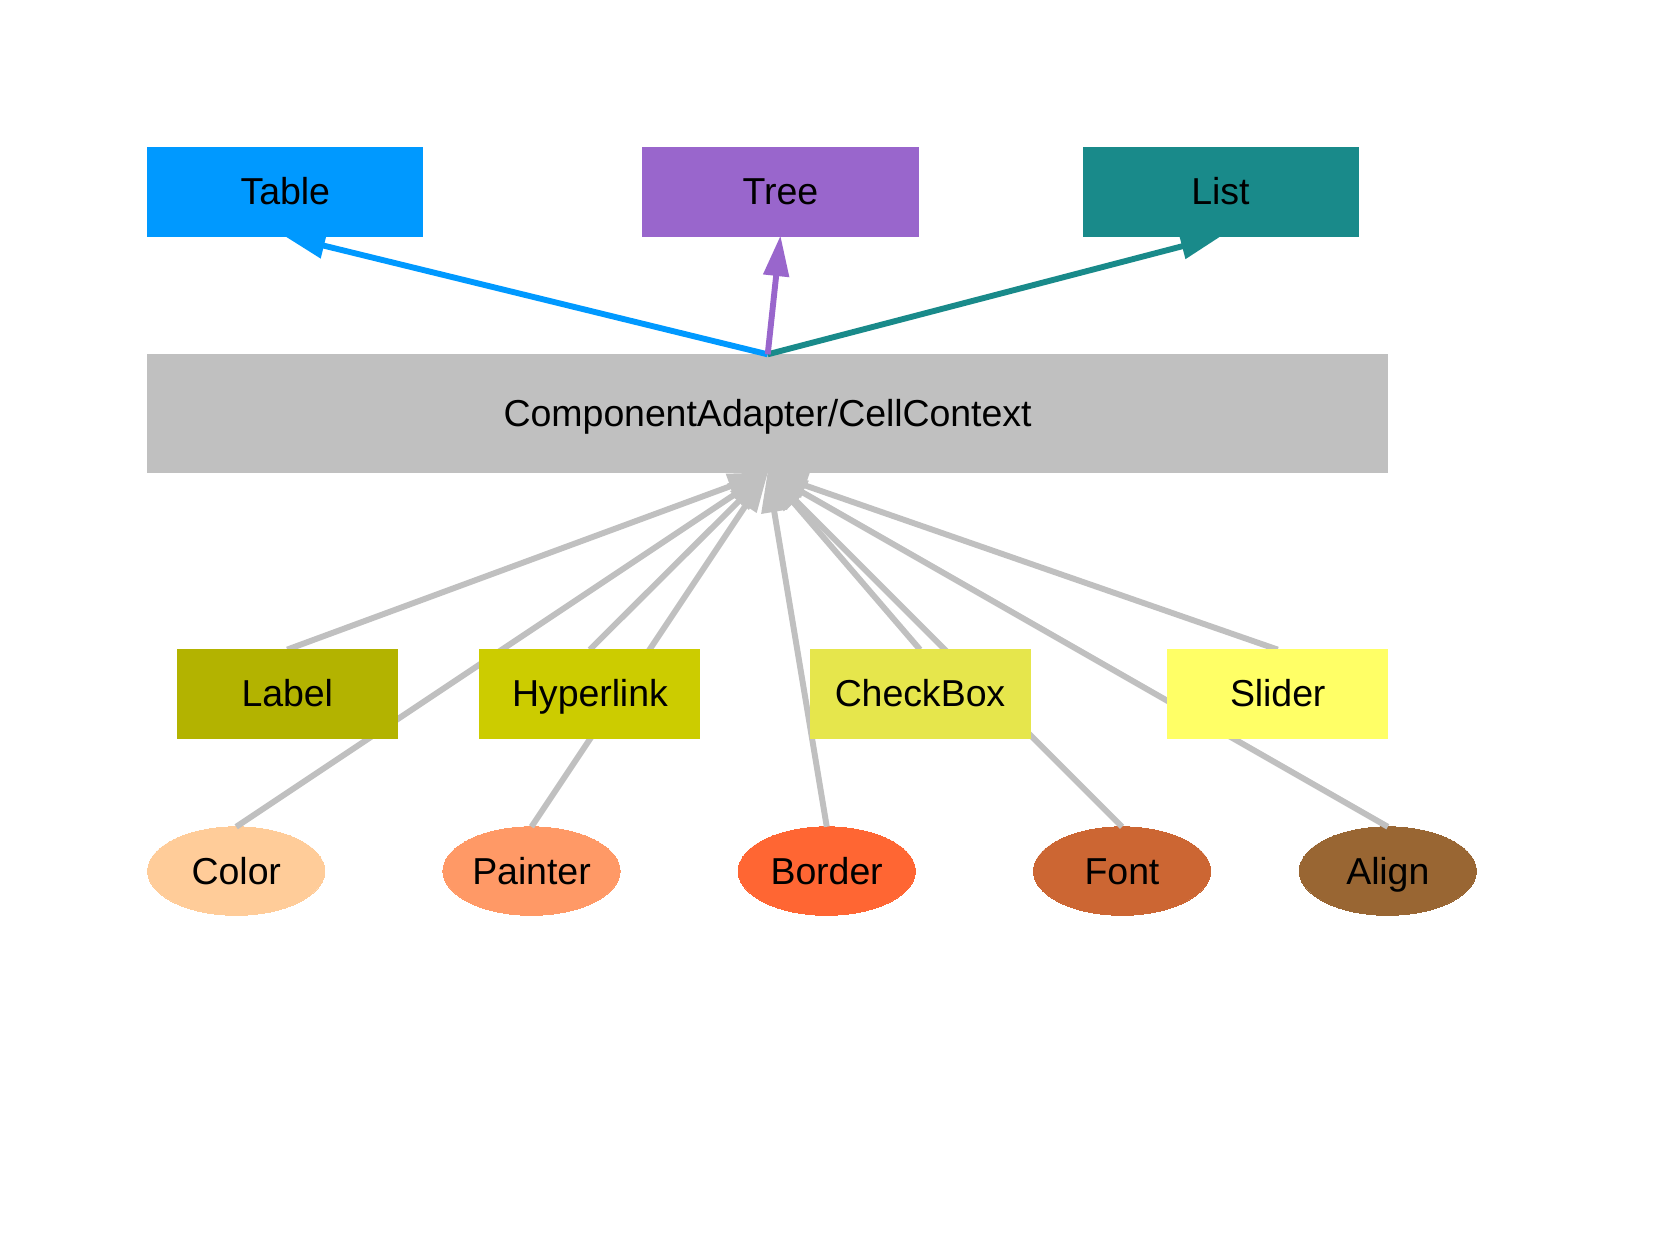

Table
Tree
List
ComponentAdapter/CellContext
Label
Hyperlink
CheckBox
Slider
Color
Painter
Border
Font
Align